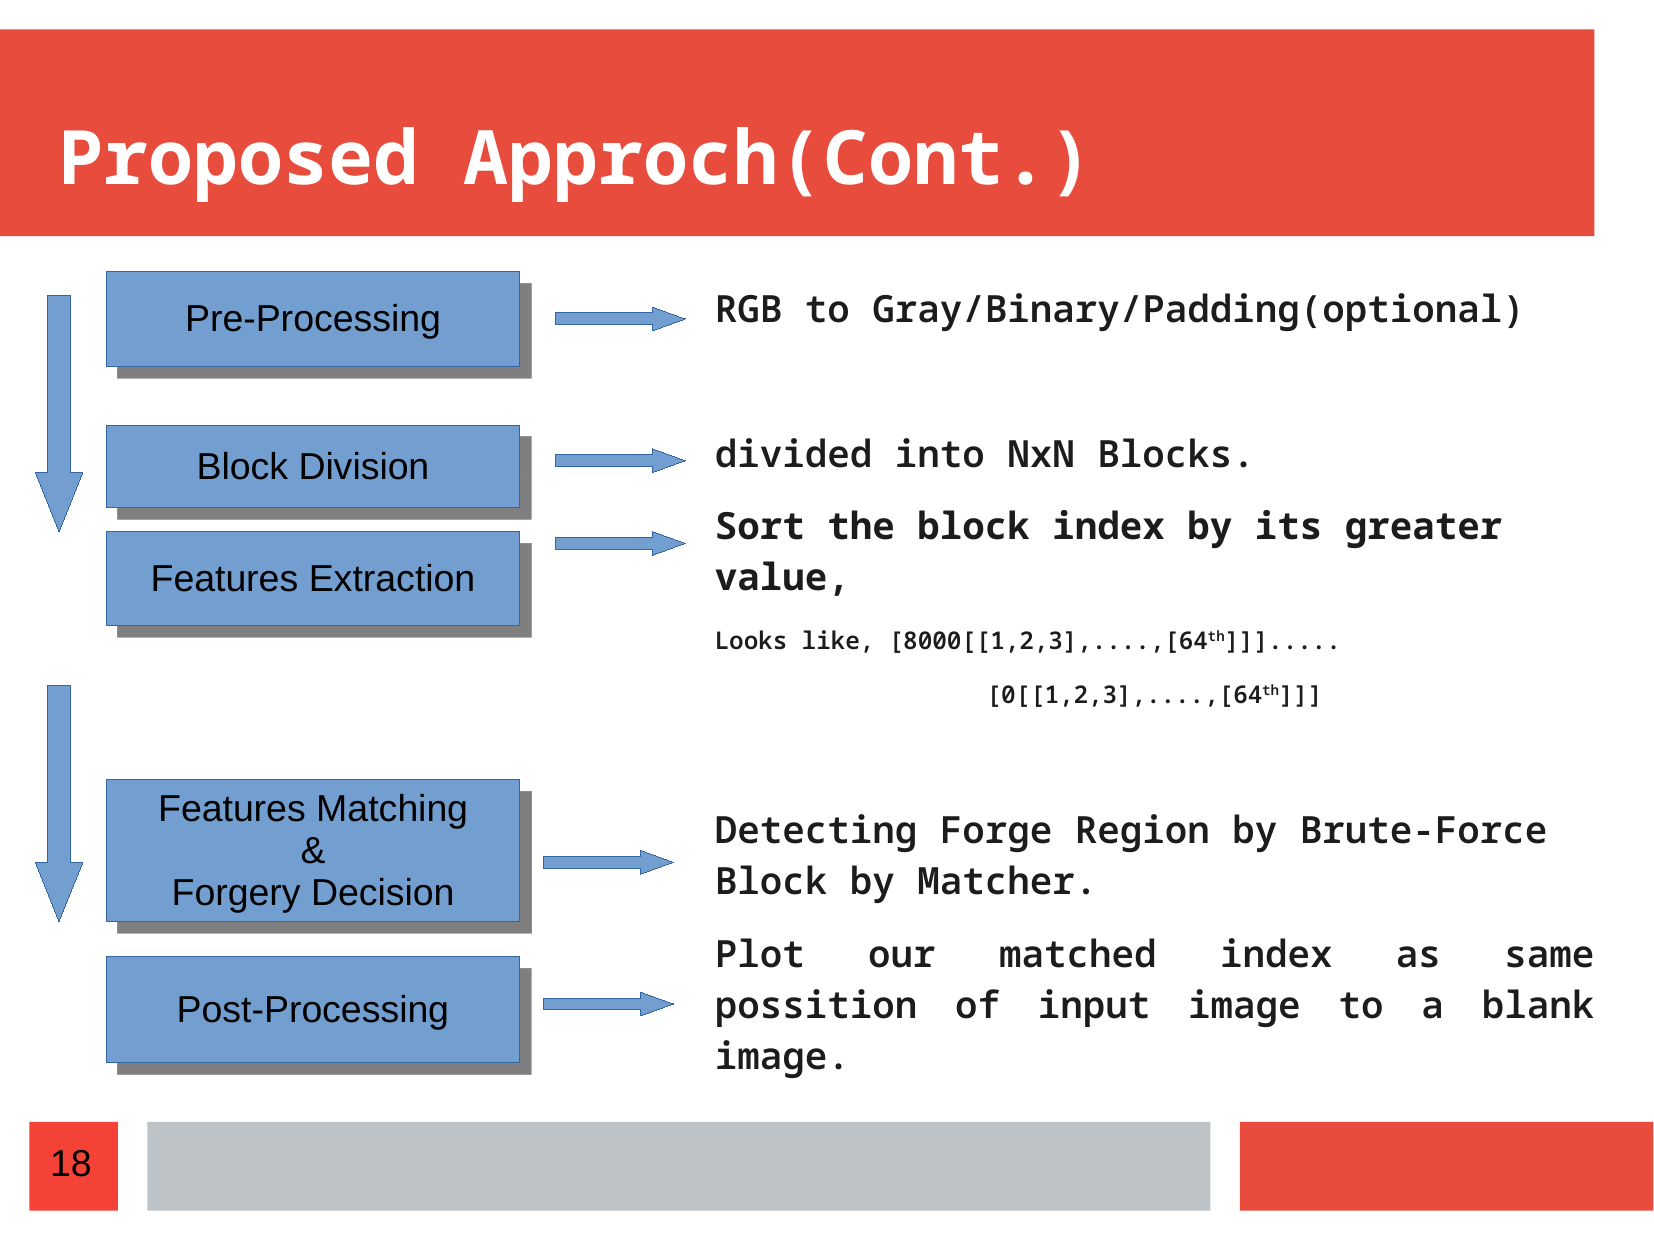

# Proposed Approch(Cont.)
Pre-Processing
RGB to Gray/Binary/Padding(optional)
divided into NxN Blocks.
Sort the block index by its greater value,
Looks like, [8000[[1,2,3],....,[64th]]].....
[0[[1,2,3],....,[64th]]]
Detecting Forge Region by Brute-Force Block by Matcher.
Plot our matched index as same possition of input image to a blank image.
Block Division
Features Extraction
Features Matching
&
Forgery Decision
Post-Processing